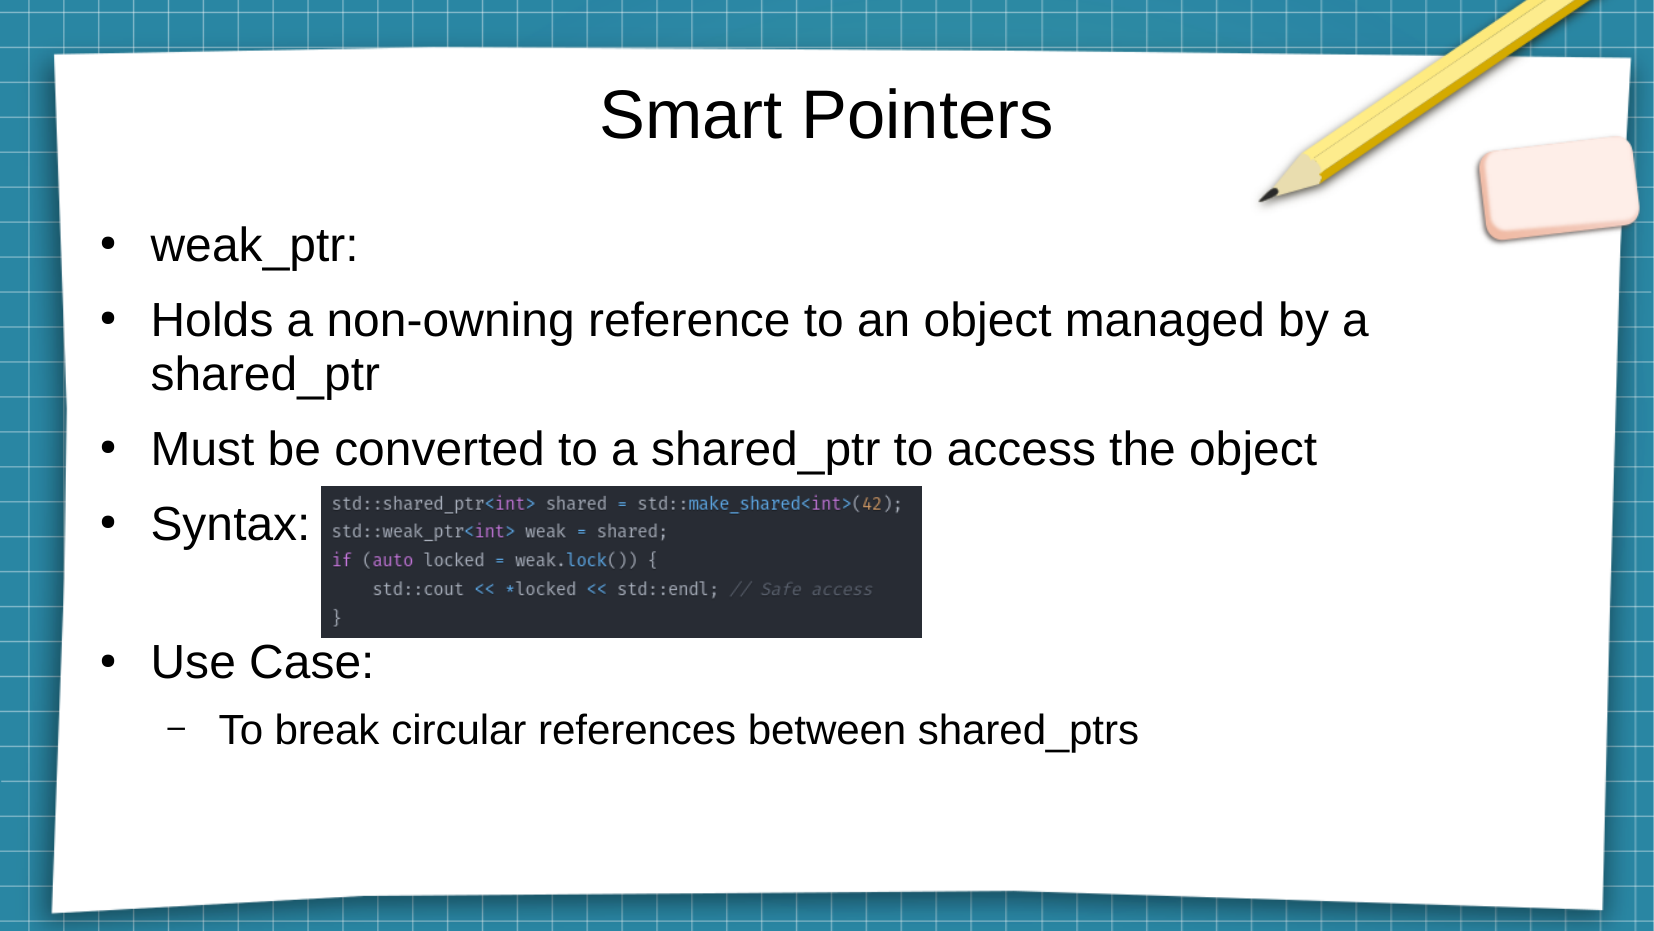

# Smart Pointers
weak_ptr:
Holds a non-owning reference to an object managed by a shared_ptr
Must be converted to a shared_ptr to access the object
Syntax:
Use Case:
To break circular references between shared_ptrs